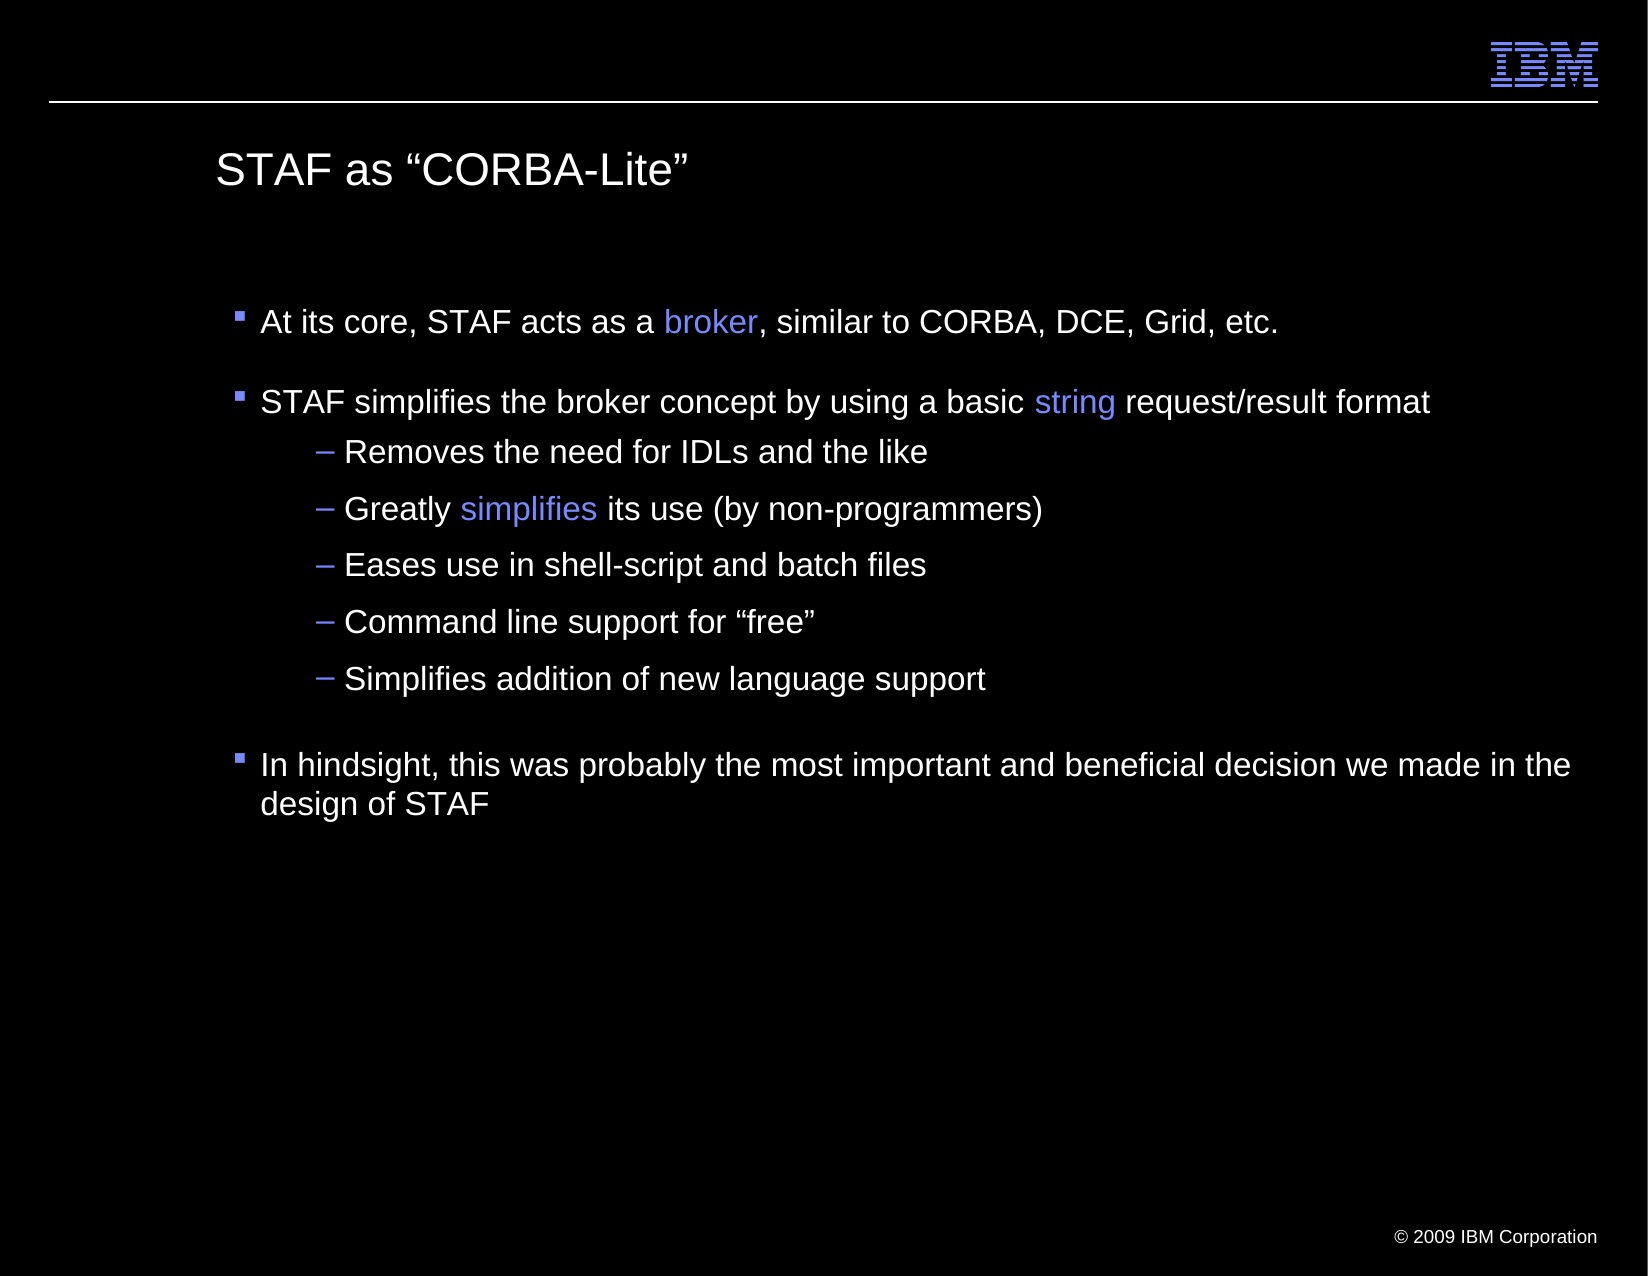

# STAF as “CORBA-Lite”
At its core, STAF acts as a broker, similar to CORBA, DCE, Grid, etc.
STAF simplifies the broker concept by using a basic string request/result format
Removes the need for IDLs and the like
Greatly simplifies its use (by non-programmers)
Eases use in shell-script and batch files
Command line support for “free”
Simplifies addition of new language support
In hindsight, this was probably the most important and beneficial decision we made in the design of STAF